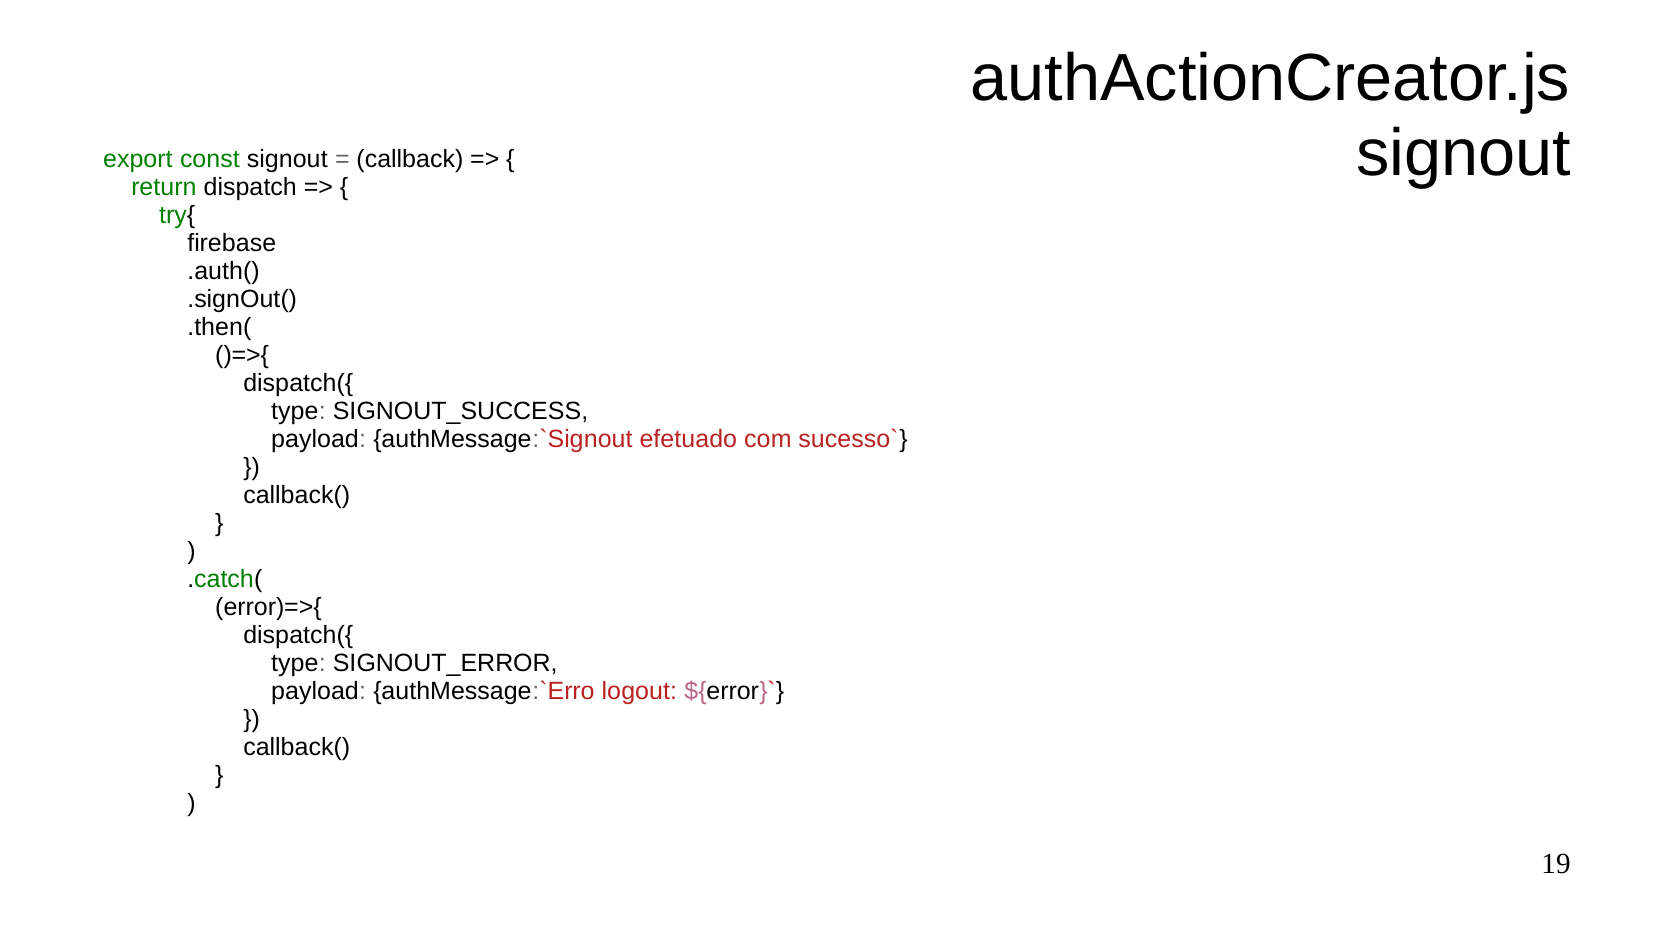

# authActionCreator.js signout
export const signout = (callback) => {
 return dispatch => {
 try{
 firebase
 .auth()
 .signOut()
 .then(
 ()=>{
 dispatch({
 type: SIGNOUT_SUCCESS,
 payload: {authMessage:`Signout efetuado com sucesso`}
 })
 callback()
 }
 )
 .catch(
 (error)=>{
 dispatch({
 type: SIGNOUT_ERROR,
 payload: {authMessage:`Erro logout: ${error}`}
 })
 callback()
 }
 )
19